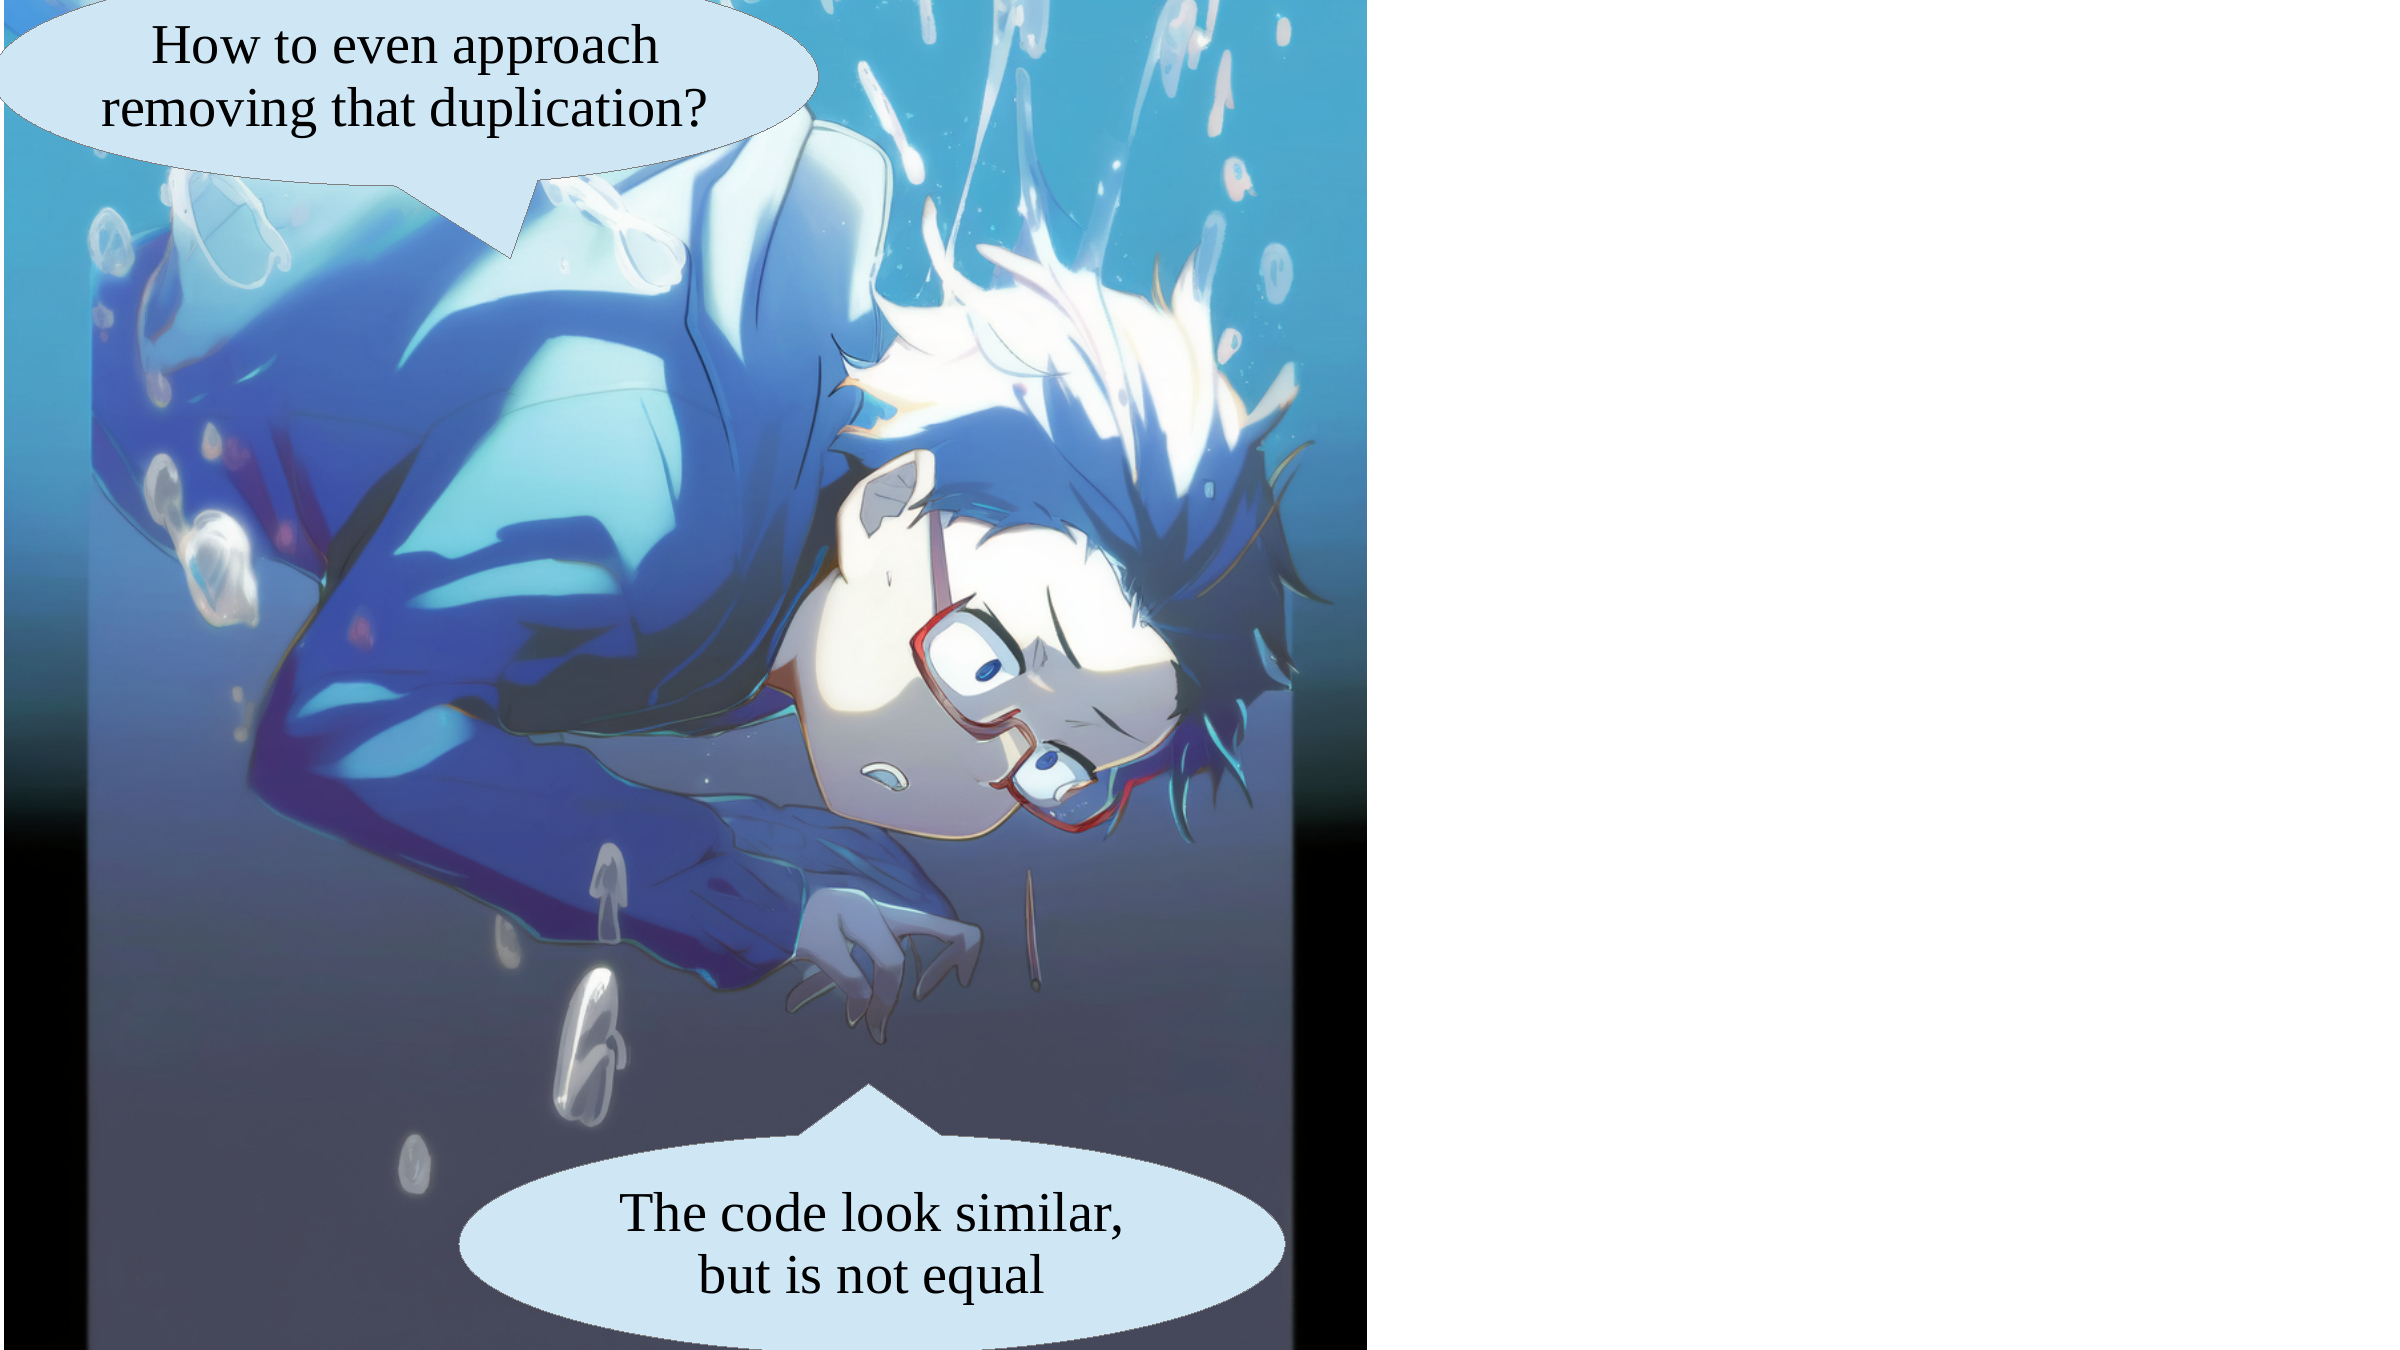

How to even approach
removing that duplication?
The code look similar,
but is not equal